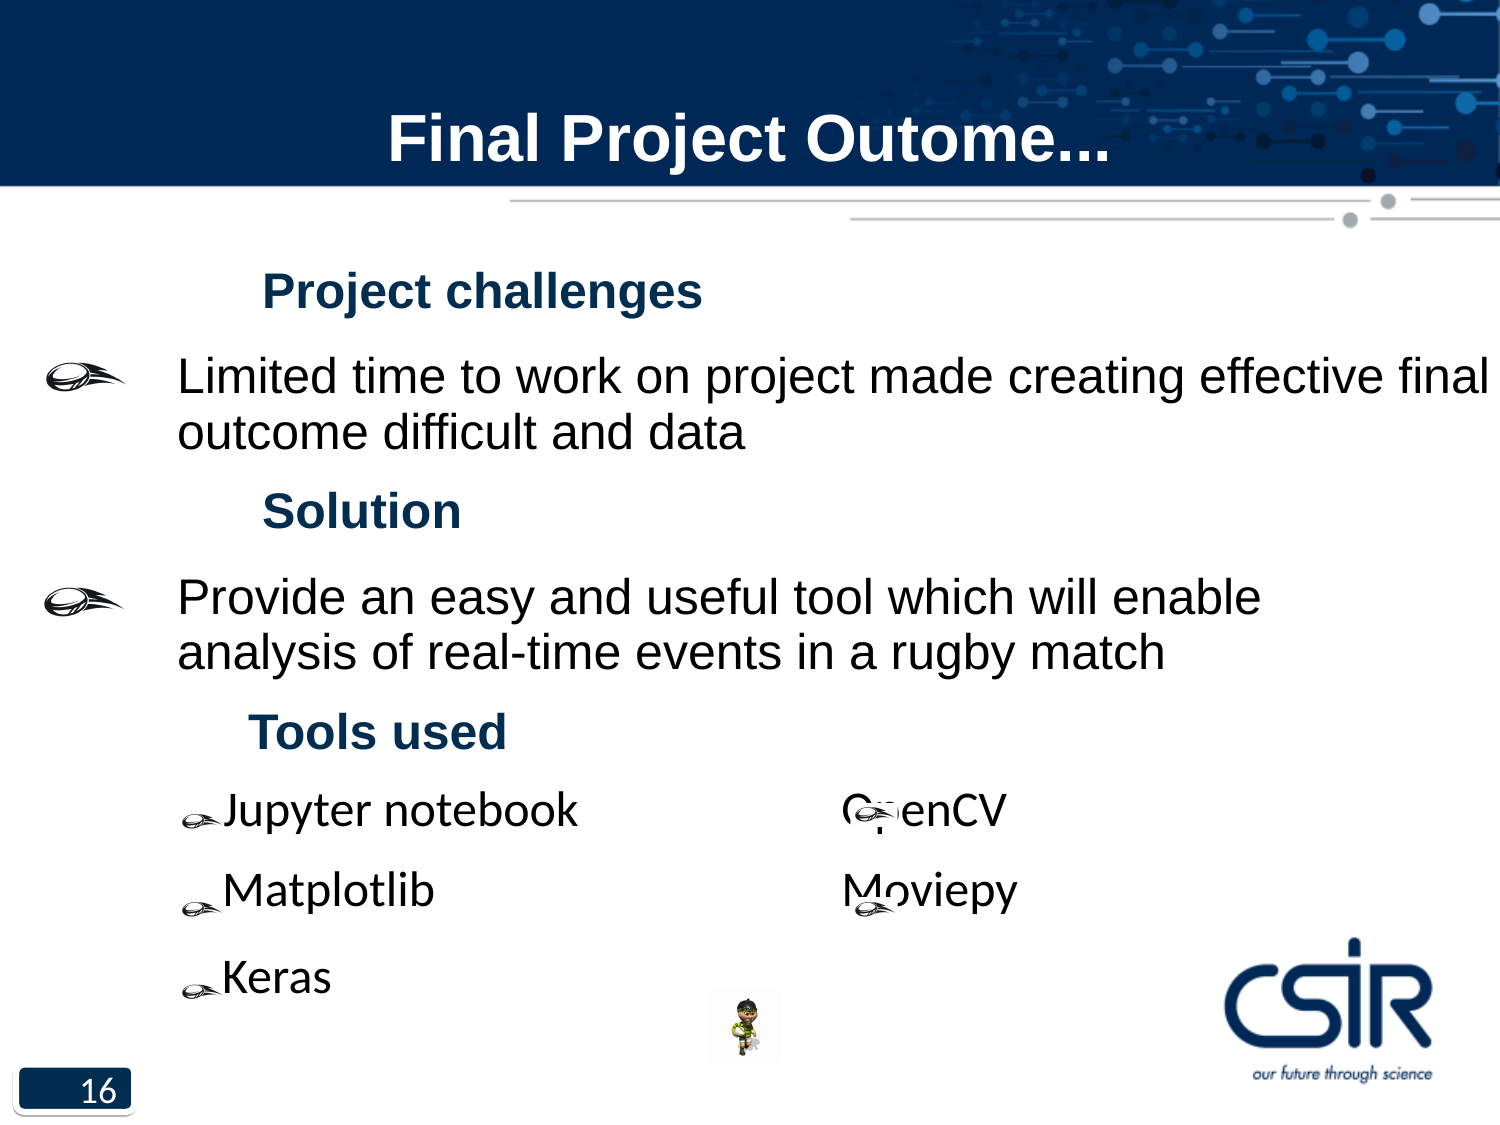

# Final Project Outome...
 Project challenges
Limited time to work on project made creating effective final outcome difficult and data
 Solution
Provide an easy and useful tool which will enable analysis of real-time events in a rugby match
Tools used
 Jupyter notebook 				OpenCV
 Matplotlib 						Moviepy
 Keras